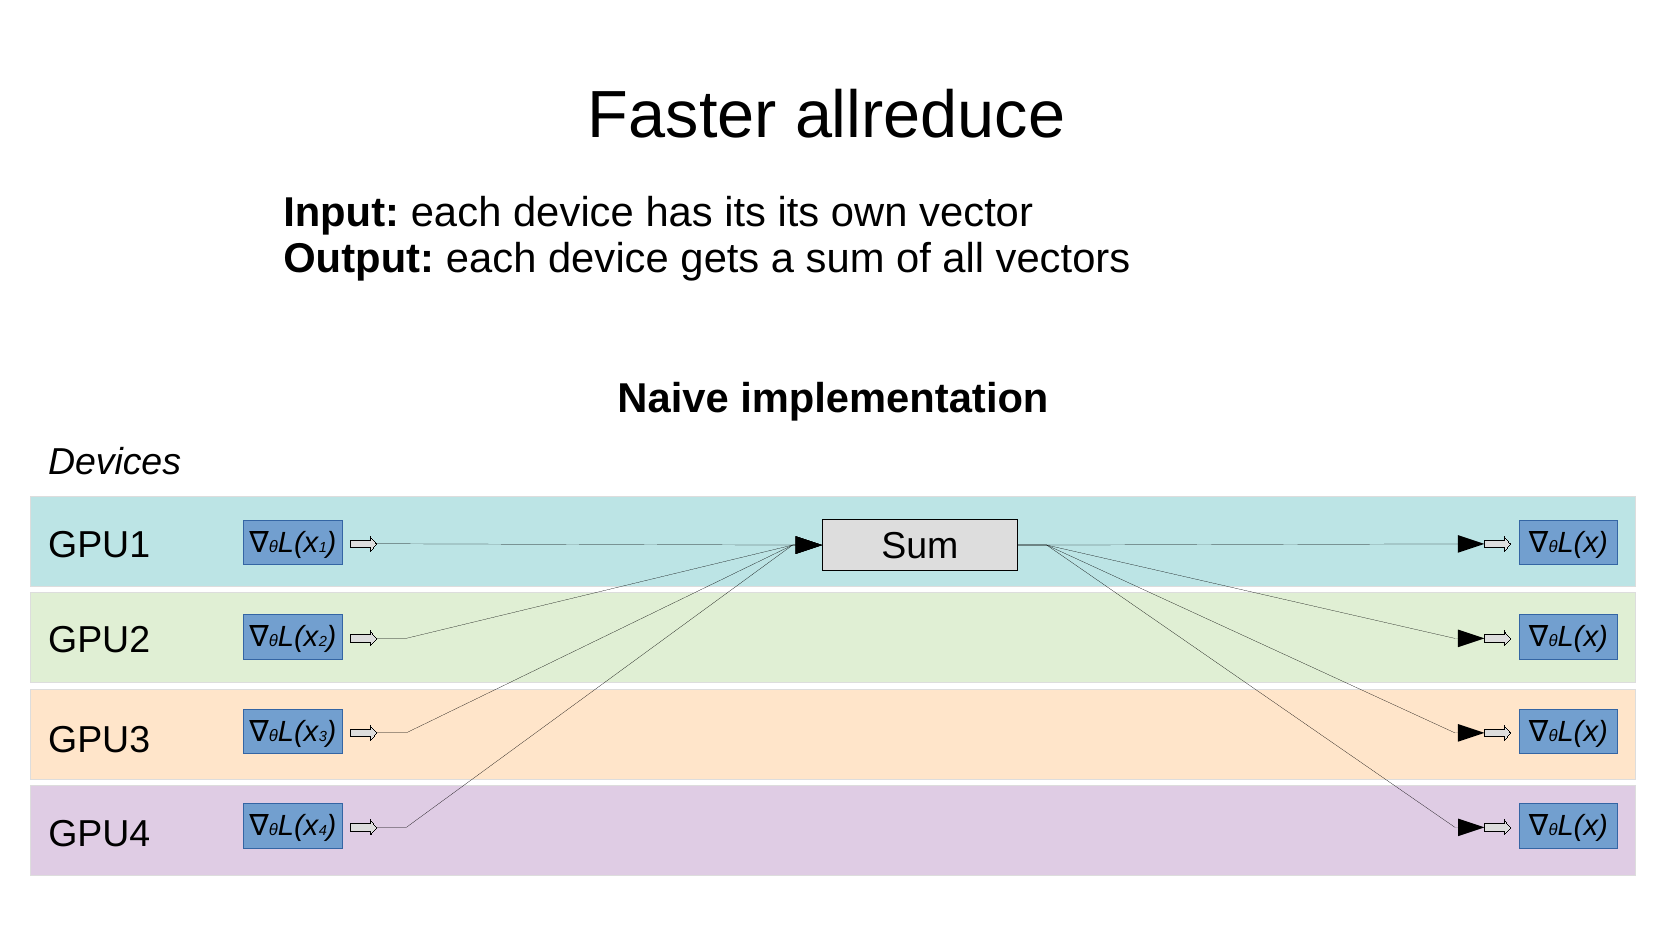

# Faster allreduce
Input: each device has its its own vector
Output: each device gets a sum of all vectors
Naive implementation
Devices
GPU1
Sum
∇θL(x1)
∇θL(x)
GPU2
∇θL(x2)
∇θL(x)
∇θL(x3)
∇θL(x)
GPU3
∇θL(x4)
∇θL(x)
GPU4